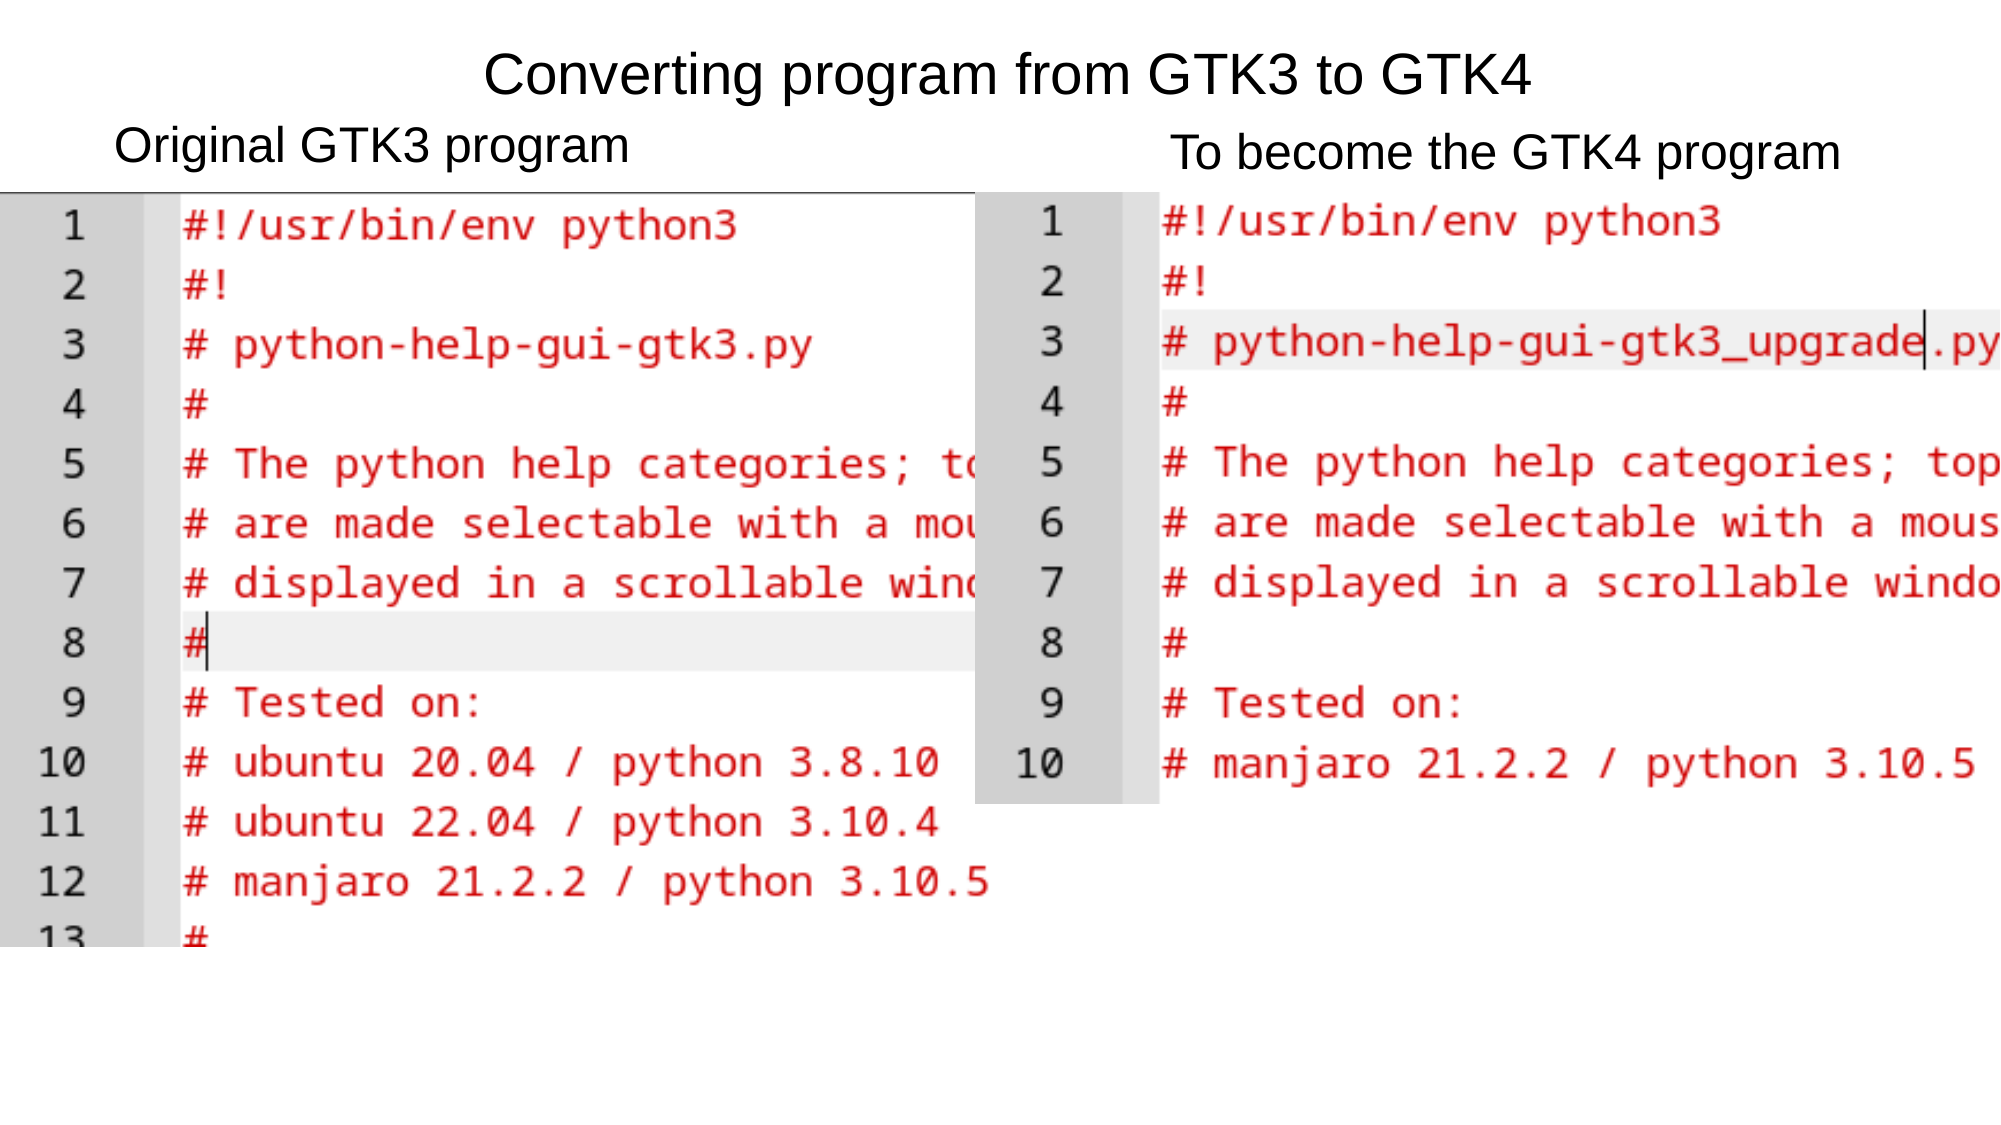

# Converting program from GTK3 to GTK4
Original GTK3 program
To become the GTK4 program